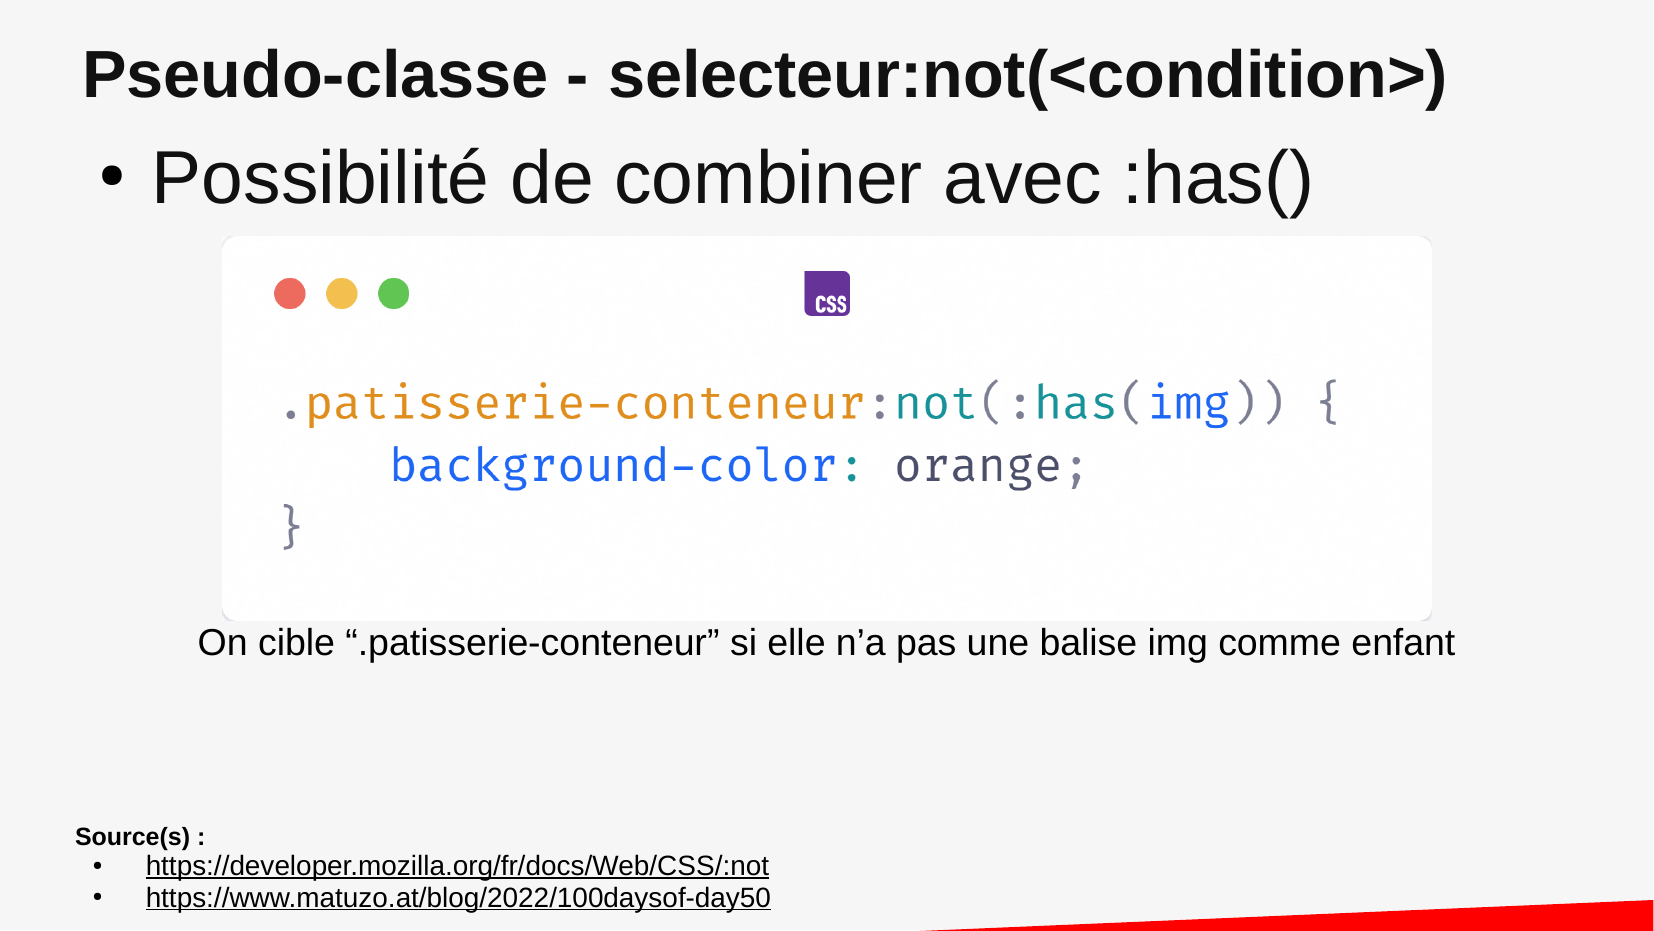

# Pseudo-classe - selecteur:not(<condition>)
Possibilité de combiner avec :has()
On cible “.patisserie-conteneur” si elle n’a pas une balise img comme enfant
Source(s) :
https://developer.mozilla.org/fr/docs/Web/CSS/:not
https://www.matuzo.at/blog/2022/100daysof-day50